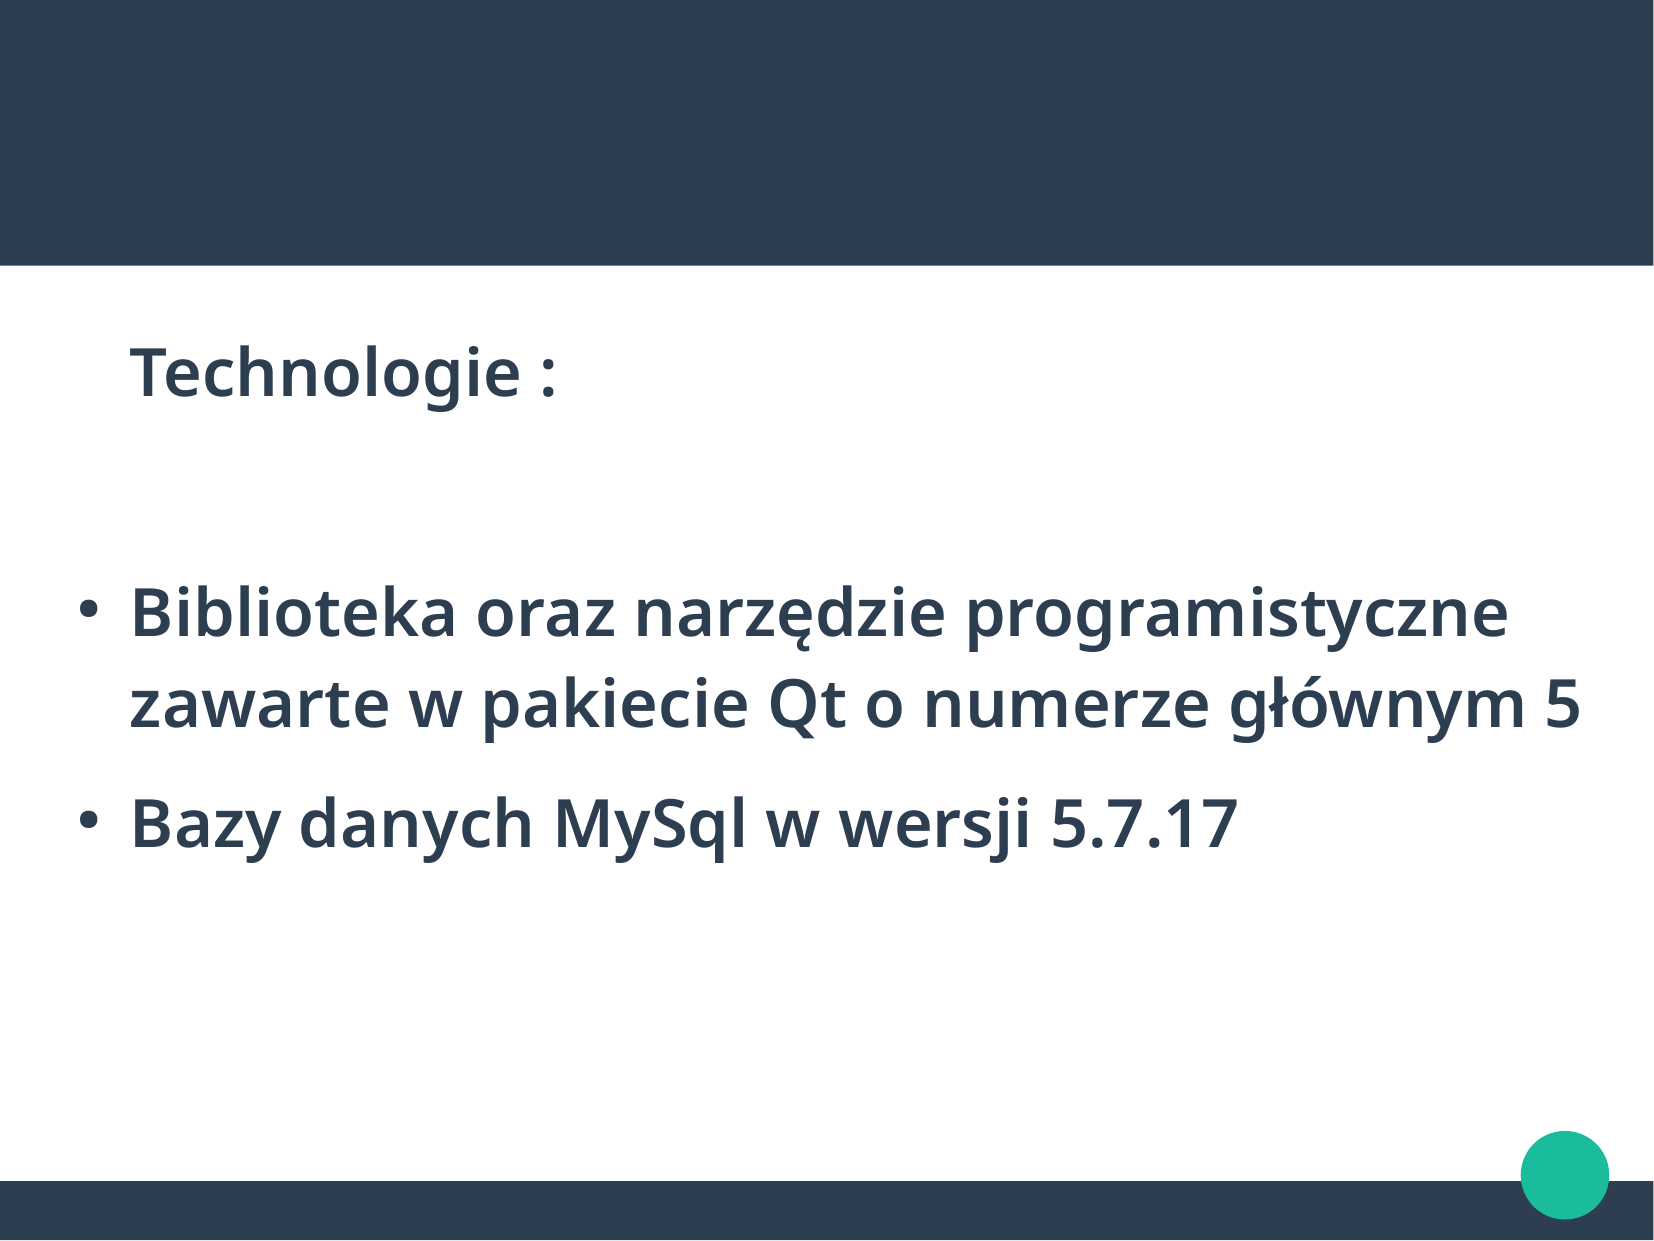

#
Technologie :
Biblioteka oraz narzędzie programistyczne zawarte w pakiecie Qt o numerze głównym 5
Bazy danych MySql w wersji 5.7.17